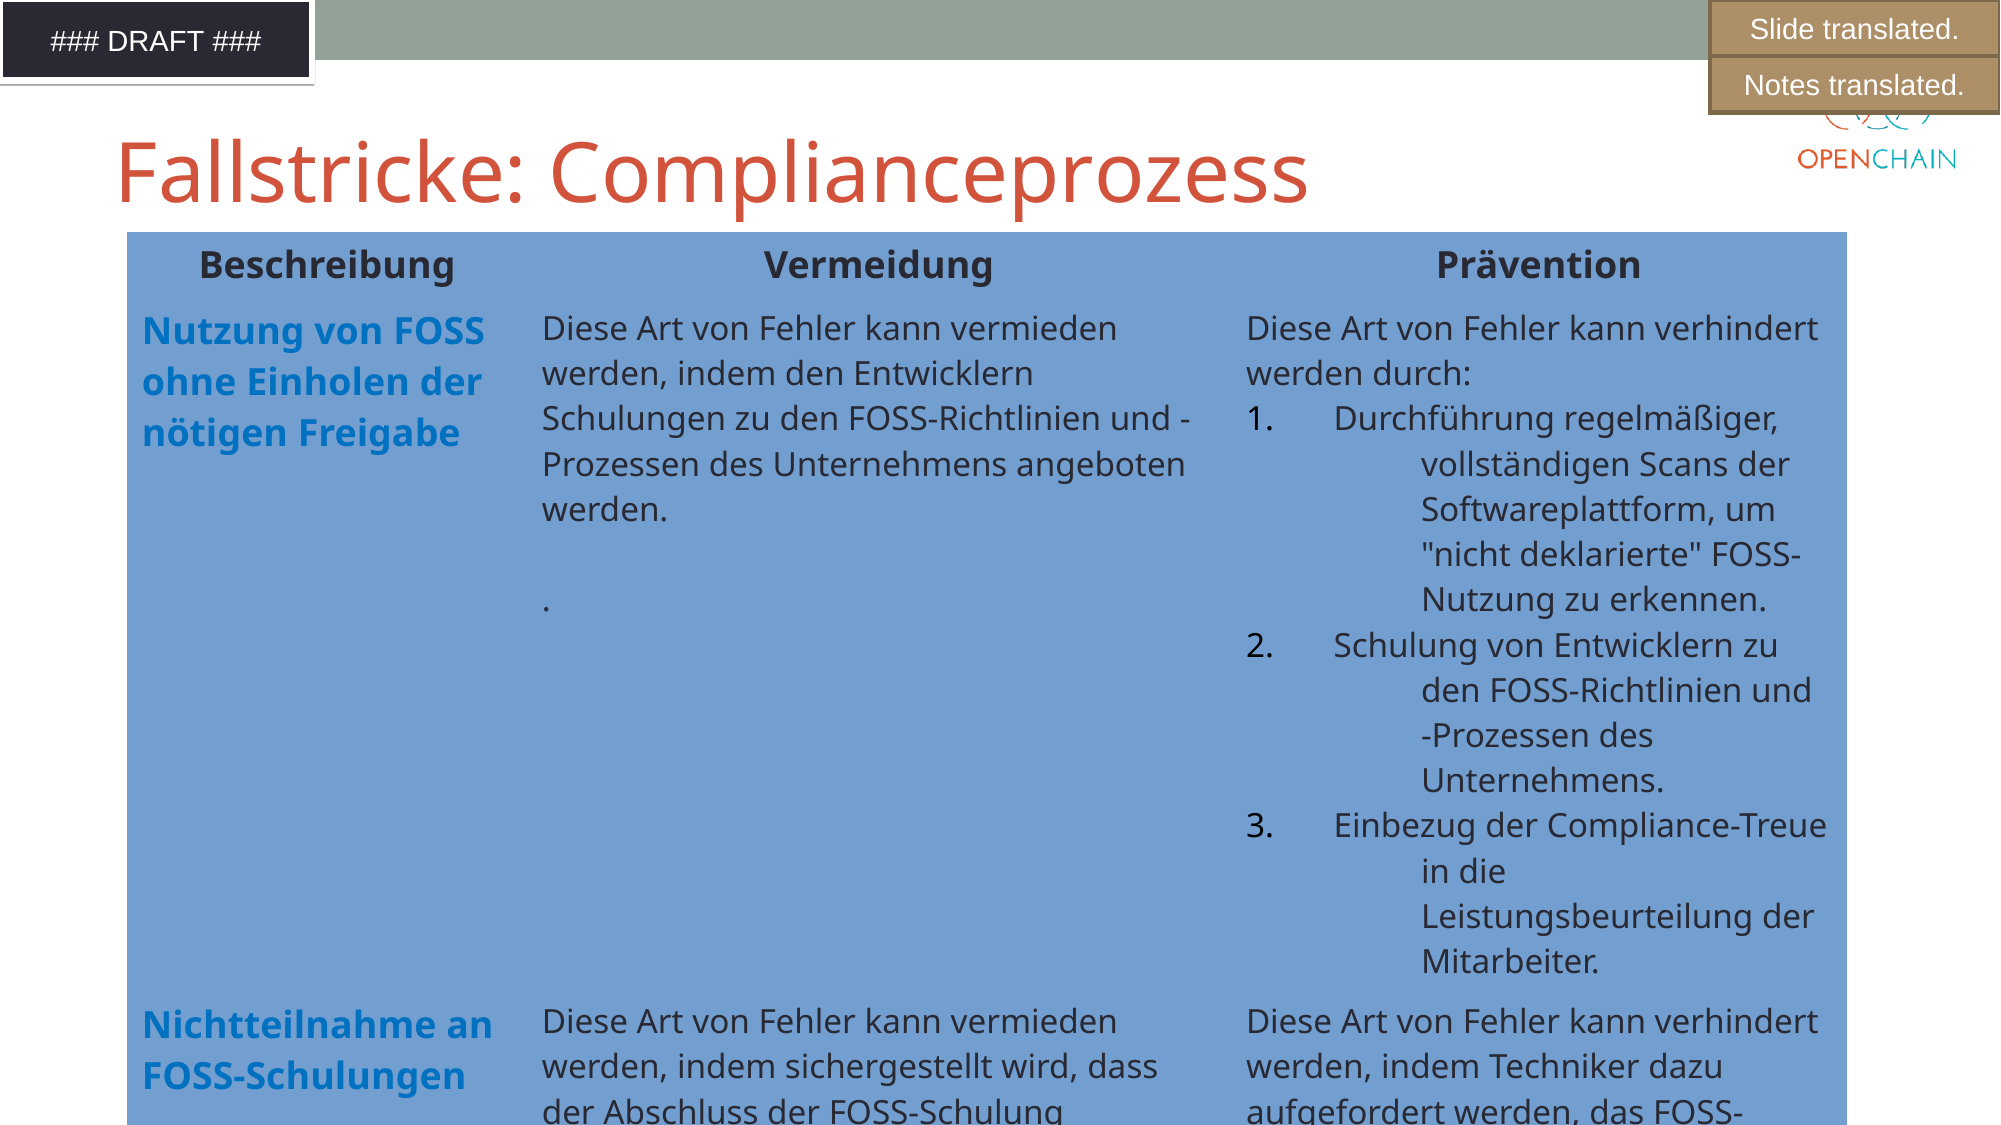

GFX translated.
GFX translated.
GFX translated.
Slide translated.
Notes translated.
# Fallstricke: Complianceprozess
| Beschreibung | Vermeidung | Prävention |
| --- | --- | --- |
| Nutzung von FOSS ohne Einholen der nötigen Freigabe | Diese Art von Fehler kann vermieden werden, indem den Entwicklern Schulungen zu den FOSS-Richtlinien und -Prozessen des Unternehmens angeboten werden. . | Diese Art von Fehler kann verhindert werden durch: Durchführung regelmäßiger, vollständigen Scans der Softwareplattform, um "nicht deklarierte" FOSS-Nutzung zu erkennen. Schulung von Entwicklern zu den FOSS-Richtlinien und -Prozessen des Unternehmens. Einbezug der Compliance-Treue in die Leistungsbeurteilung der Mitarbeiter. |
| Nichtteilnahme an FOSS-Schulungen | Diese Art von Fehler kann vermieden werden, indem sichergestellt wird, dass der Abschluss der FOSS-Schulung Bestandteil des beruflichen Entwicklungsplans des Mitarbeiters ist und im Rahmen der Leistungsbeurteilung überwacht wird. | Diese Art von Fehler kann verhindert werden, indem Techniker dazu aufgefordert werden, das FOSS-Training bis zu einem bestimmten Zeitpunkt zu absolvieren. |